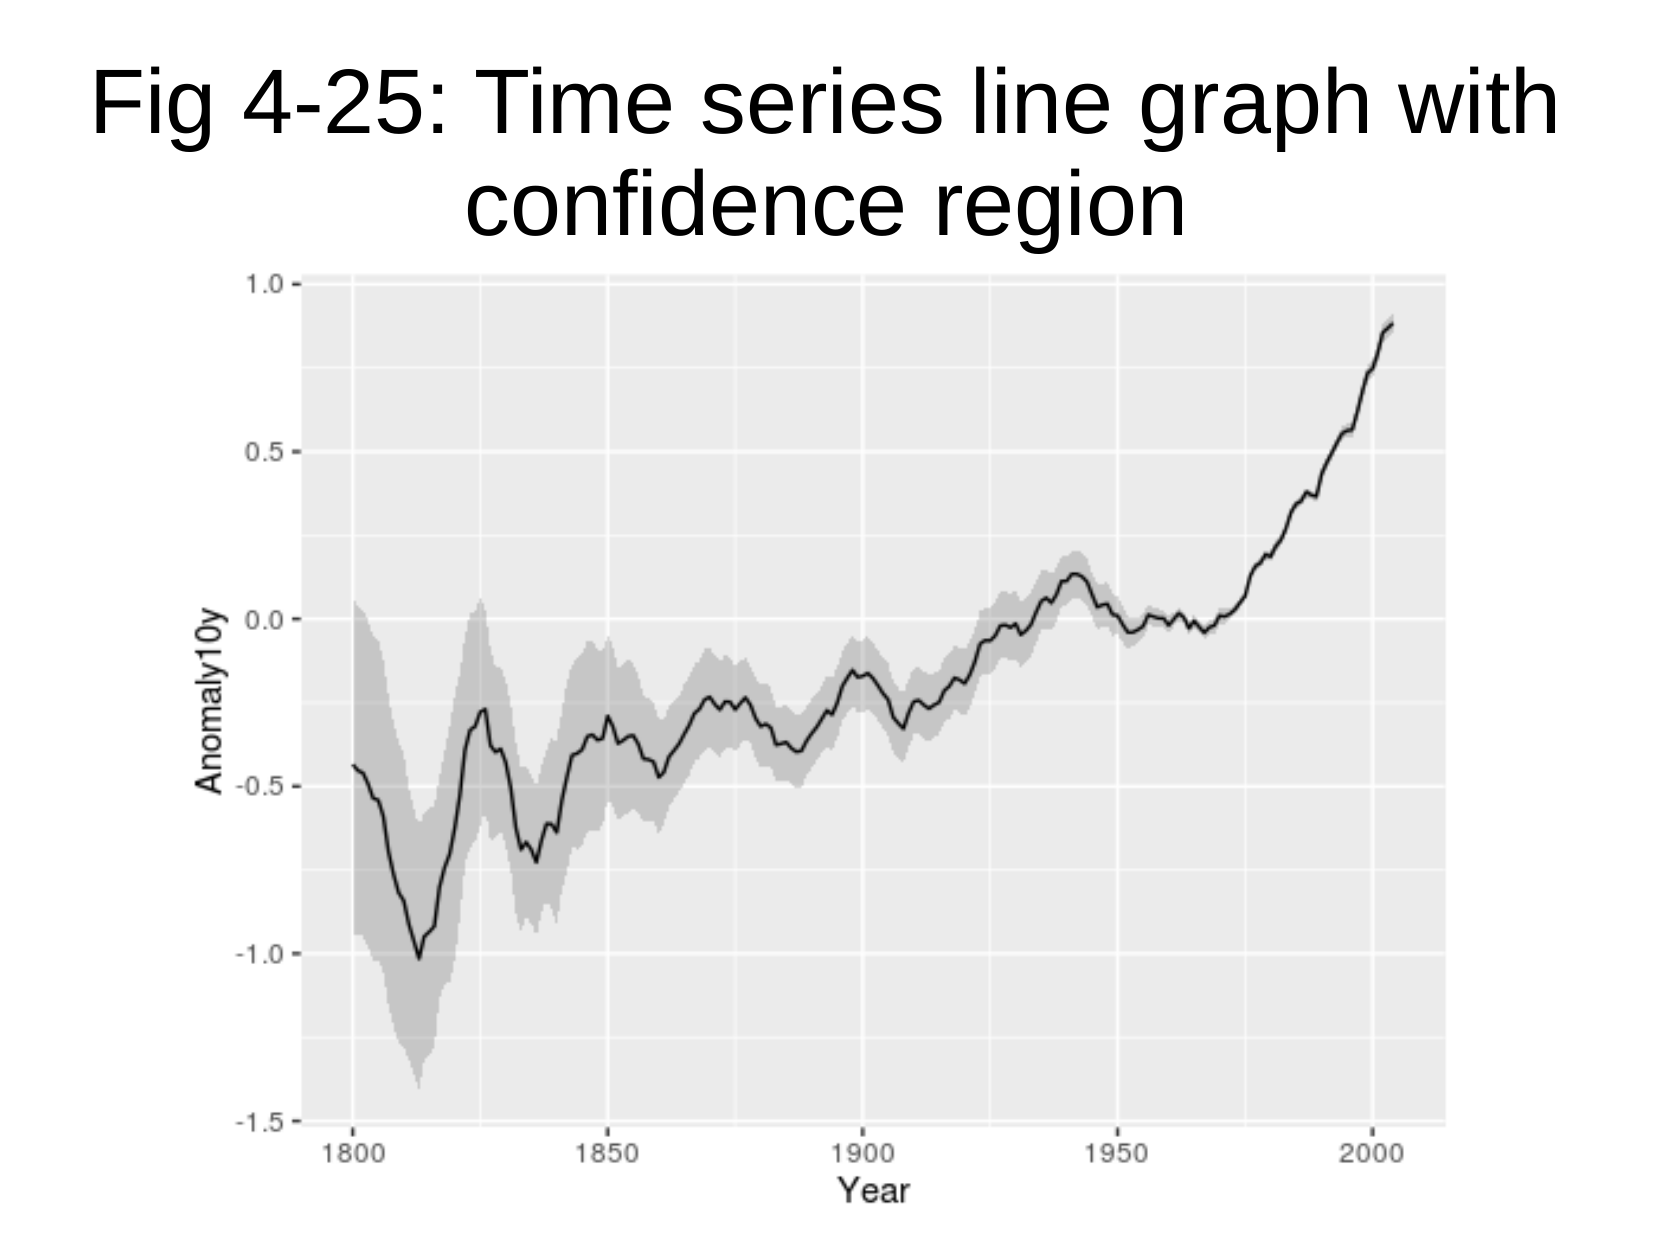

# Fig 4-25: Time series line graph with confidence region